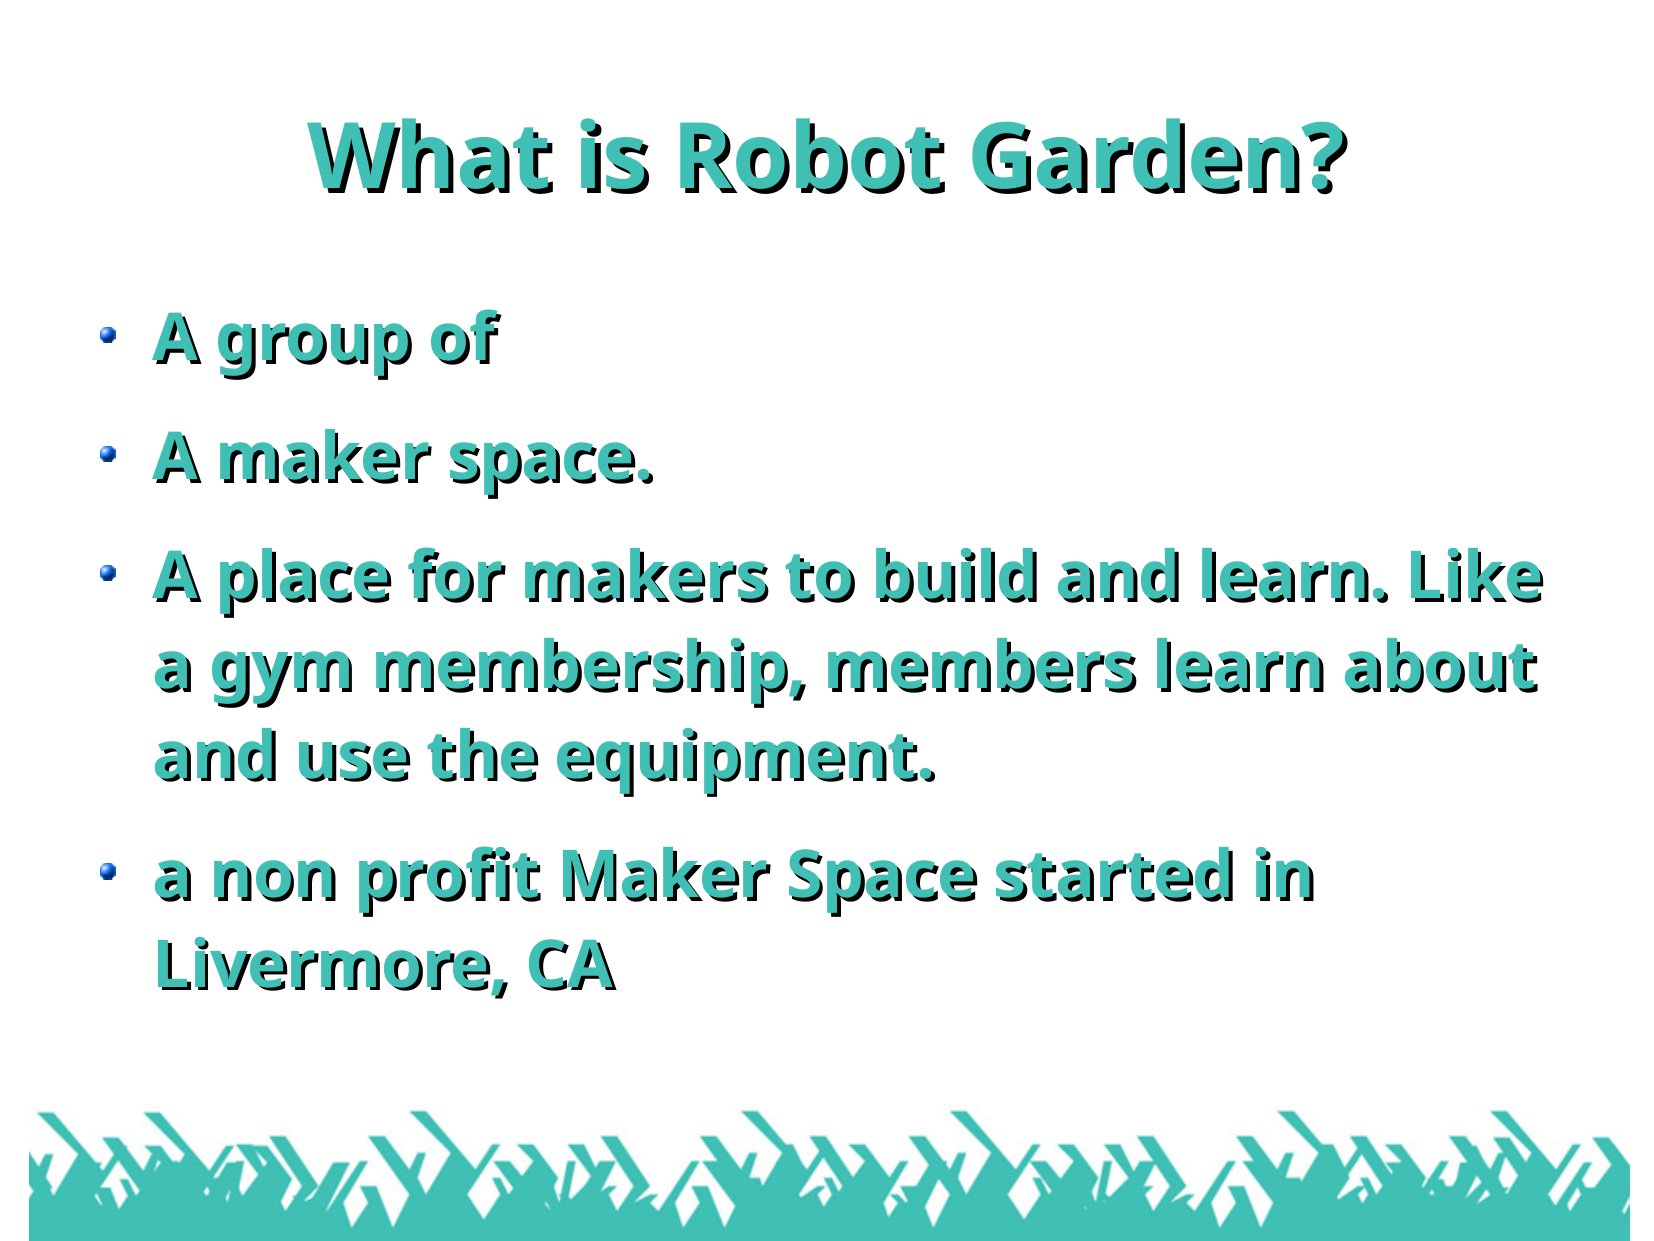

# What is Robot Garden?
A group of
A maker space.
A place for makers to build and learn. Like a gym membership, members learn about and use the equipment.
a non profit Maker Space started in Livermore, CA